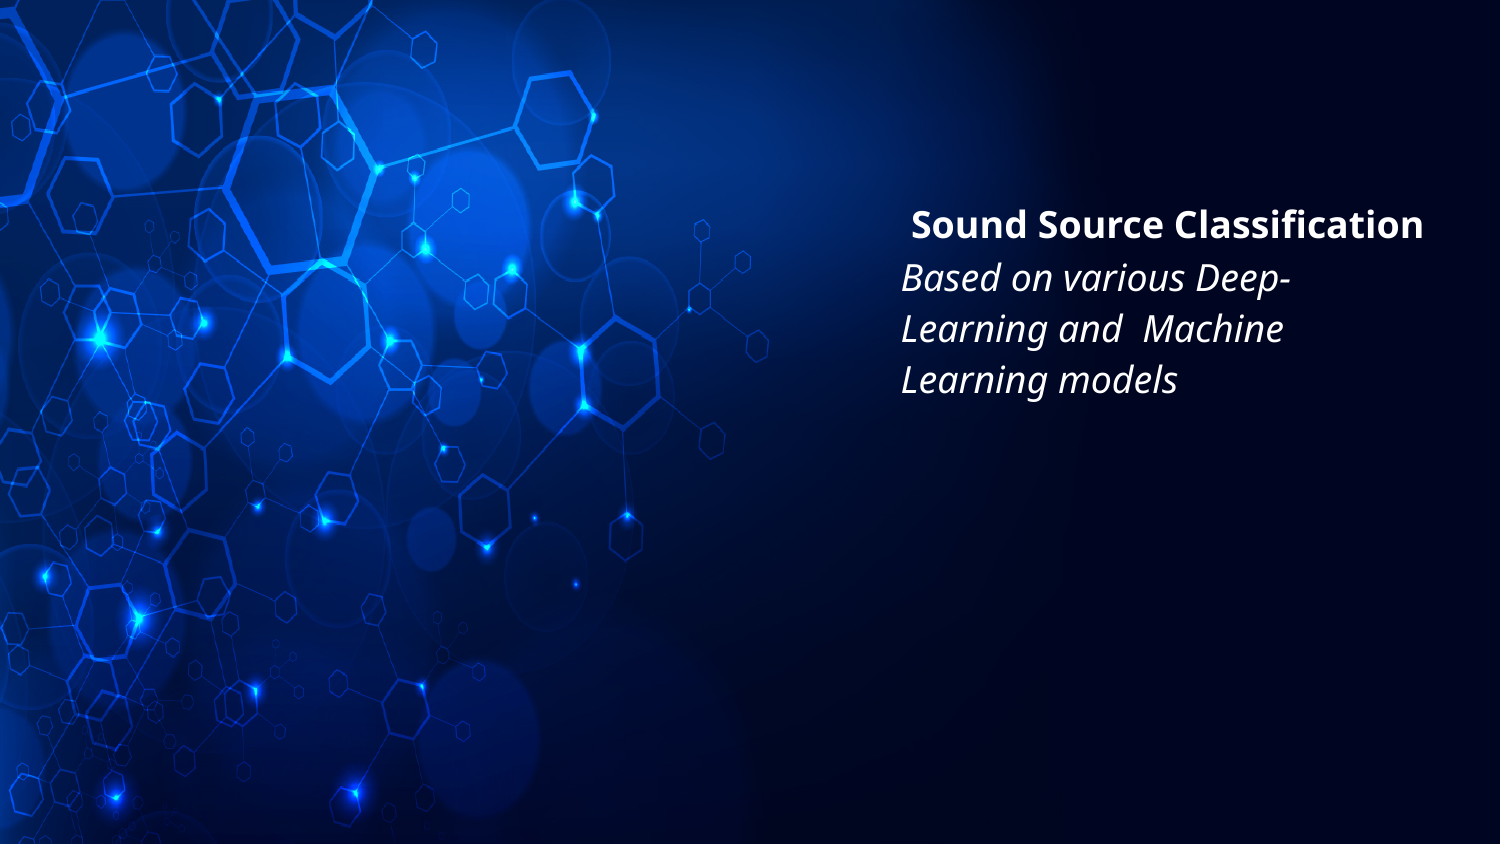

Sound Source Classification
Based on various Deep-Learning and Machine Learning models